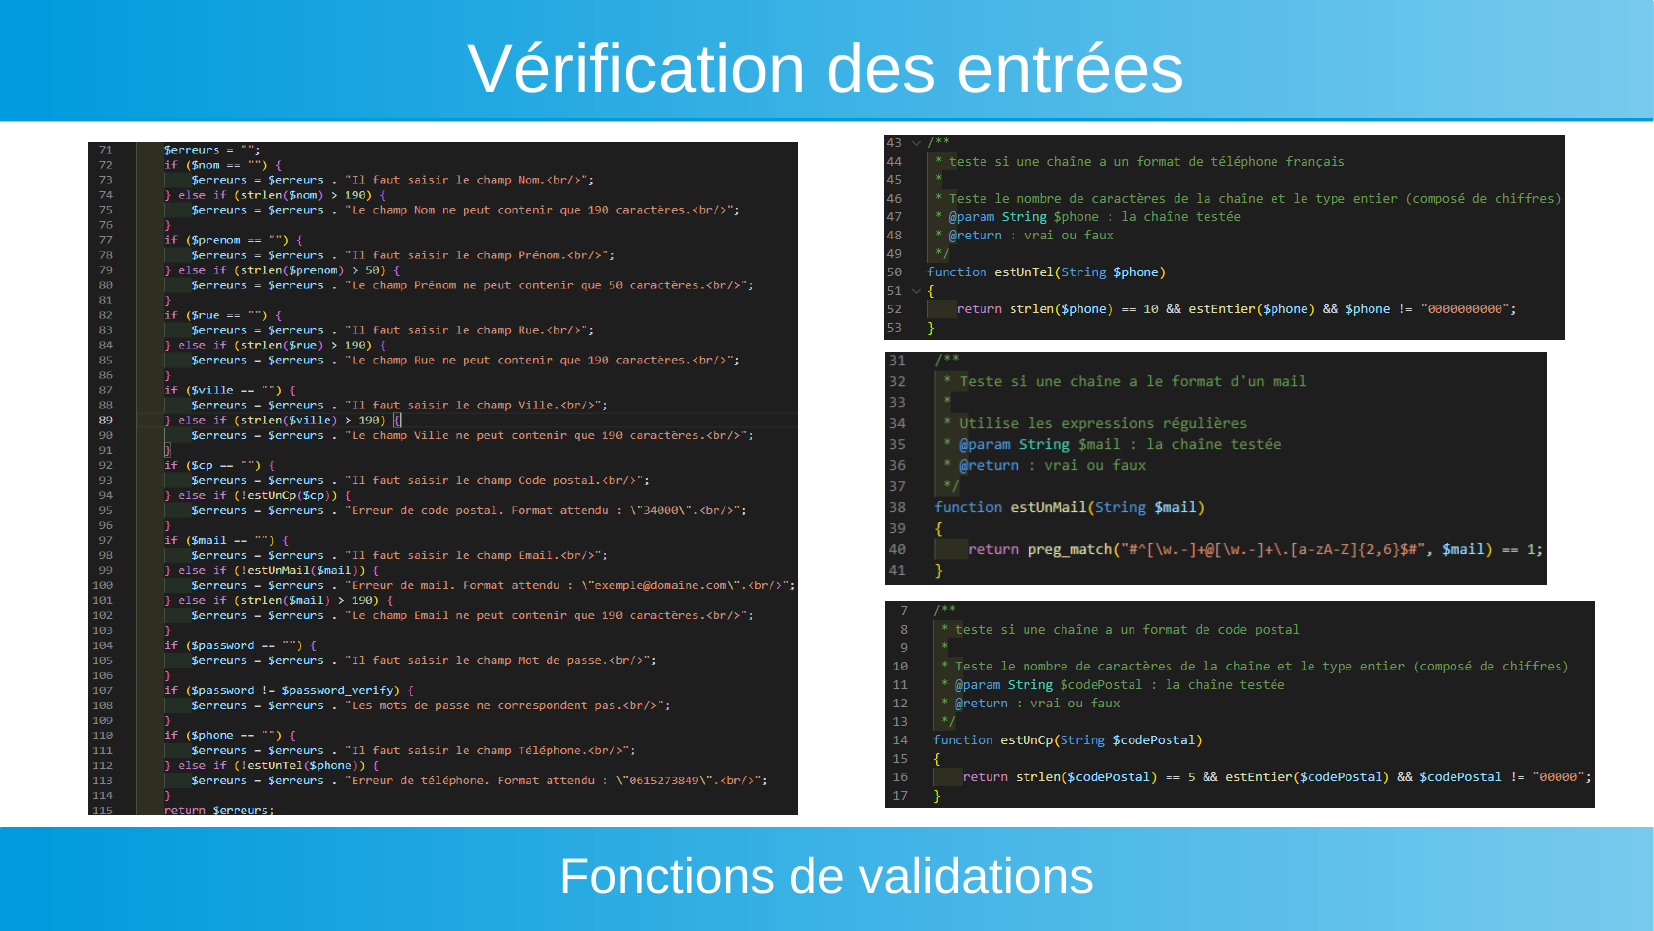

# Vérification des entrées
Fonctions de validations